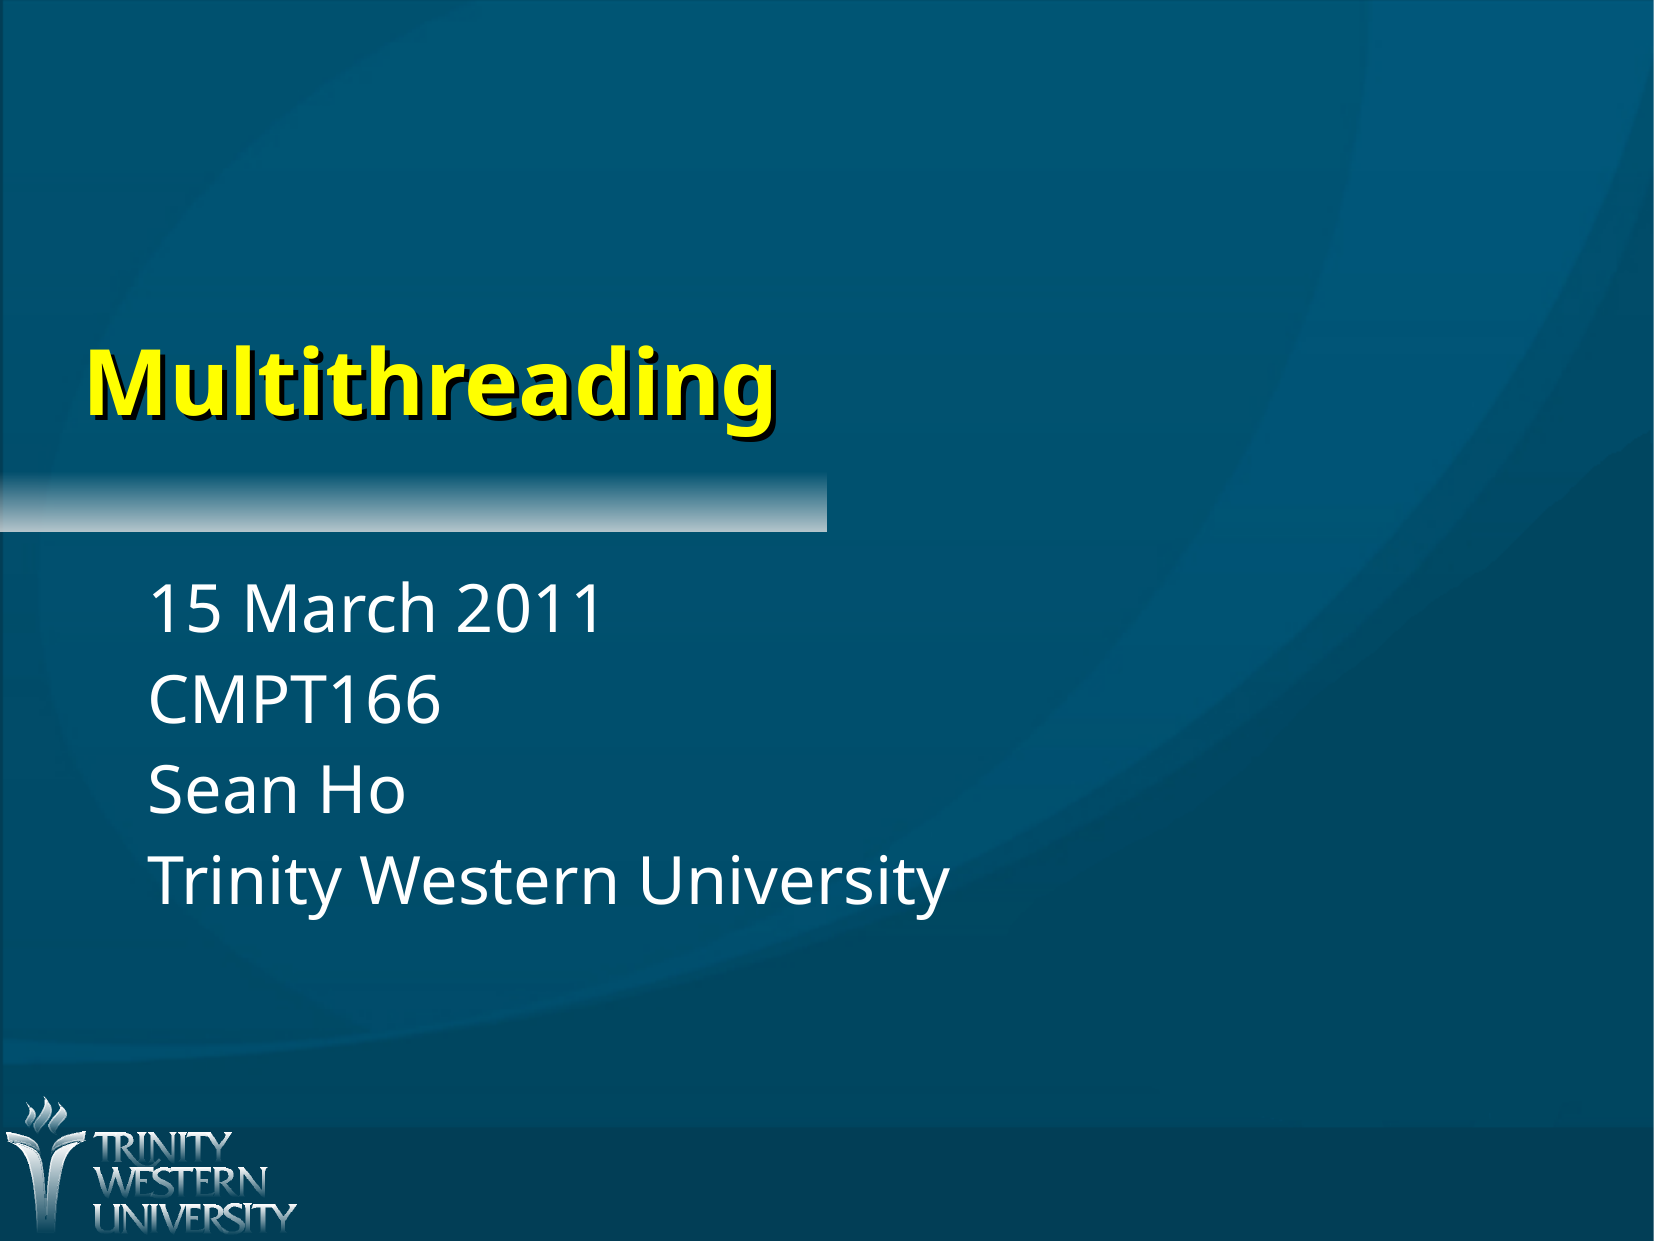

# Multithreading
15 March 2011
CMPT166
Sean Ho
Trinity Western University